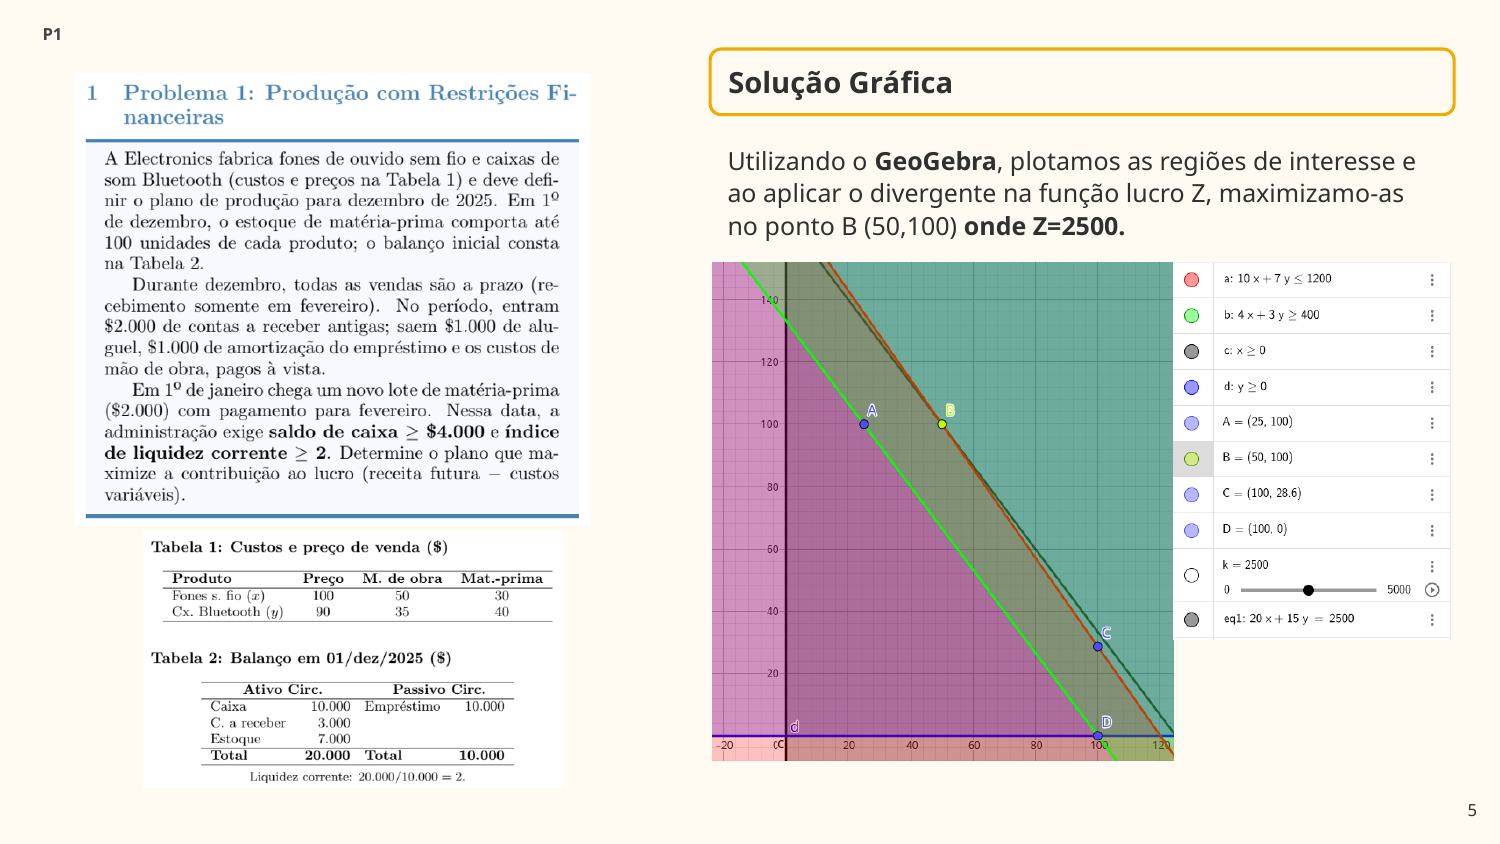

# P1
Solução Gráfica
Utilizando o GeoGebra, plotamos as regiões de interesse e ao aplicar o divergente na função lucro Z, maximizamo-as no ponto B (50,100) onde Z=2500.